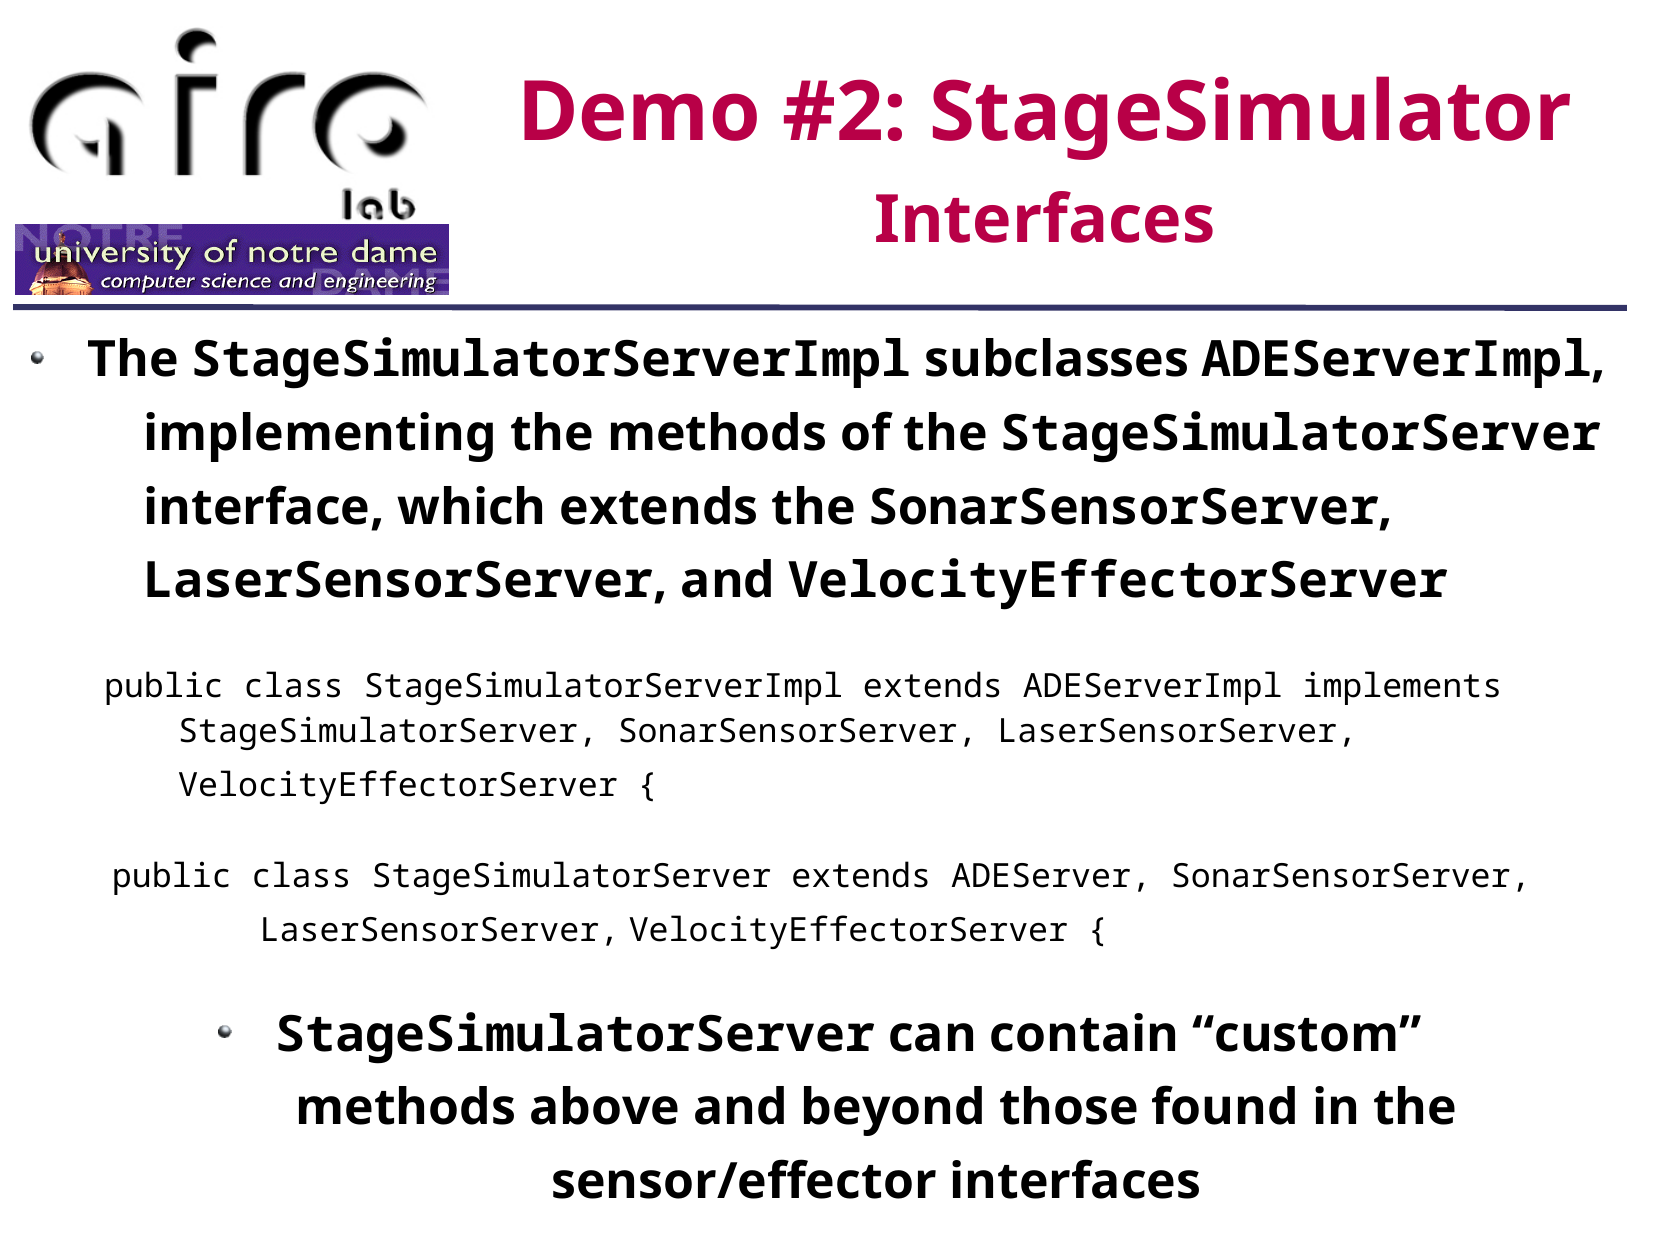

# Demo #2: StageSimulator Interfaces
The StageSimulatorServerImpl subclasses ADEServerImpl, implementing the methods of the StageSimulatorServer interface, which extends the SonarSensorServer, LaserSensorServer, and VelocityEffectorServer
public class StageSimulatorServerImpl extends ADEServerImpl implements
	StageSimulatorServer, SonarSensorServer, LaserSensorServer,
	VelocityEffectorServer {
public class StageSimulatorServer extends ADEServer, SonarSensorServer,
		LaserSensorServer,	VelocityEffectorServer {
StageSimulatorServer can contain “custom” methods above and beyond those found in the sensor/effector interfaces